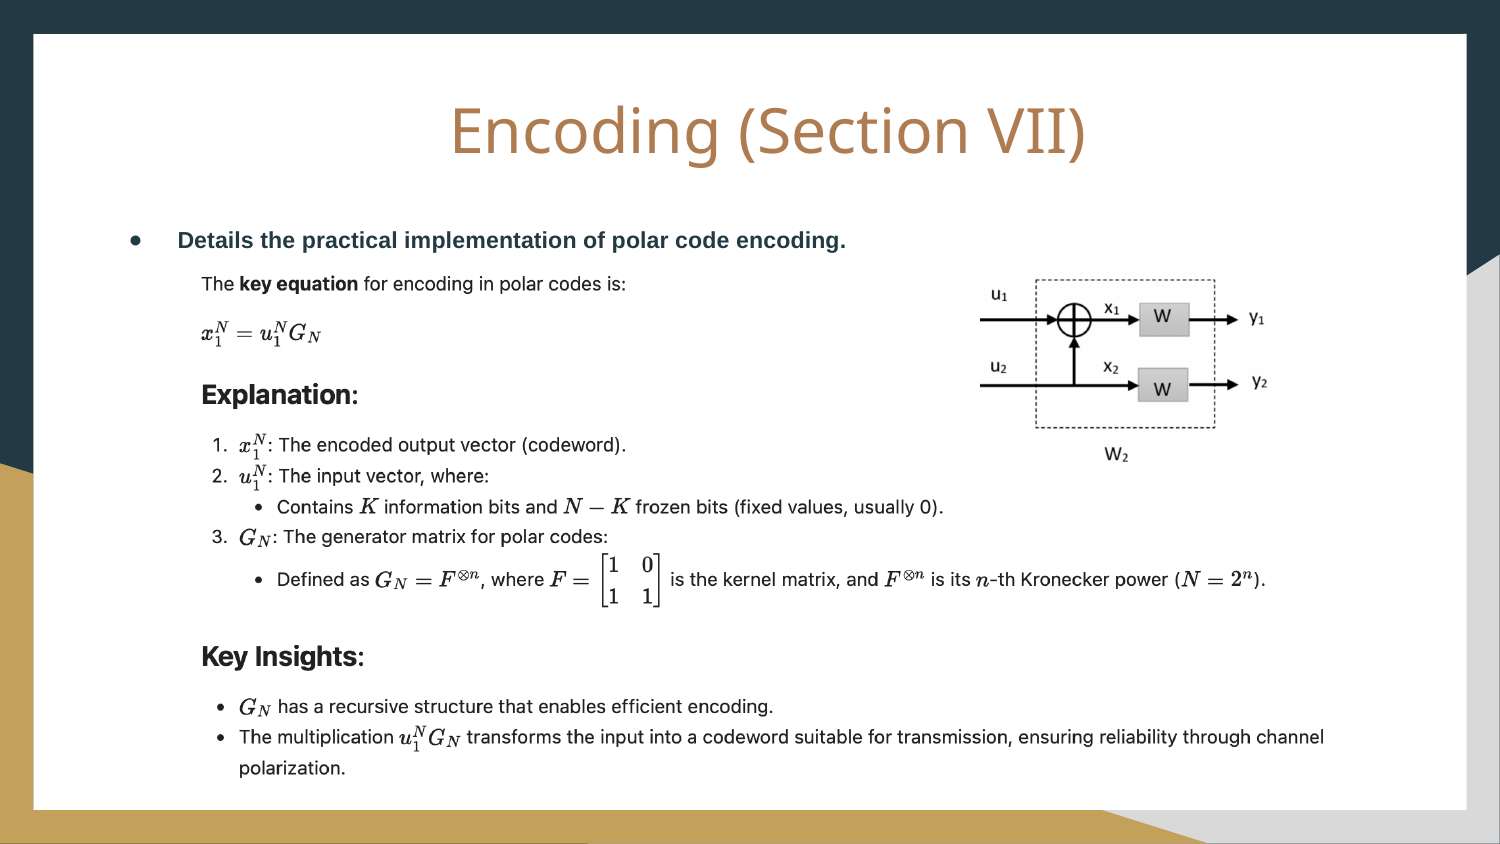

# Encoding (Section VII)
Details the practical implementation of polar code encoding.